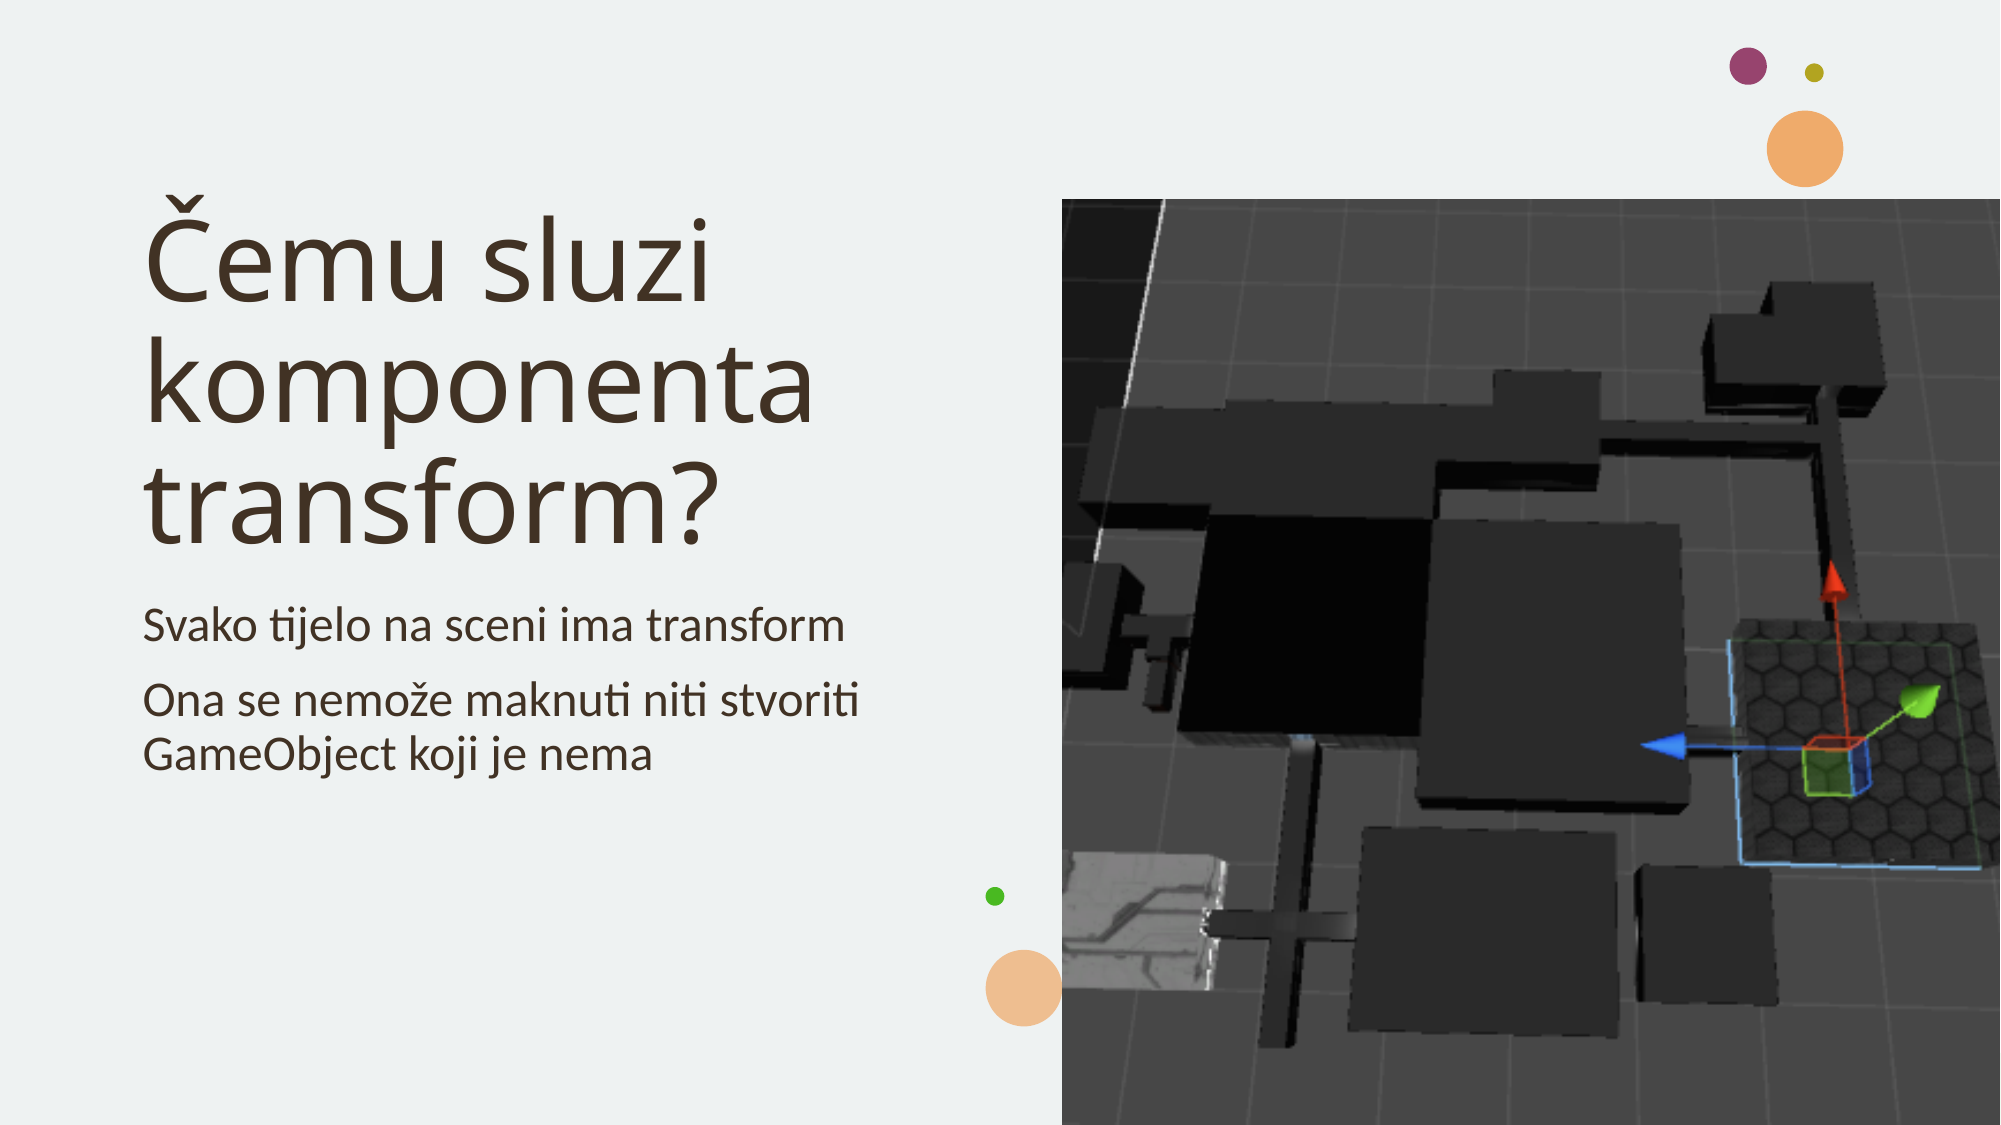

# Čemu sluzi komponenta transform?
Svako tijelo na sceni ima transform
Ona se nemože maknuti niti stvoriti GameObject koji je nema